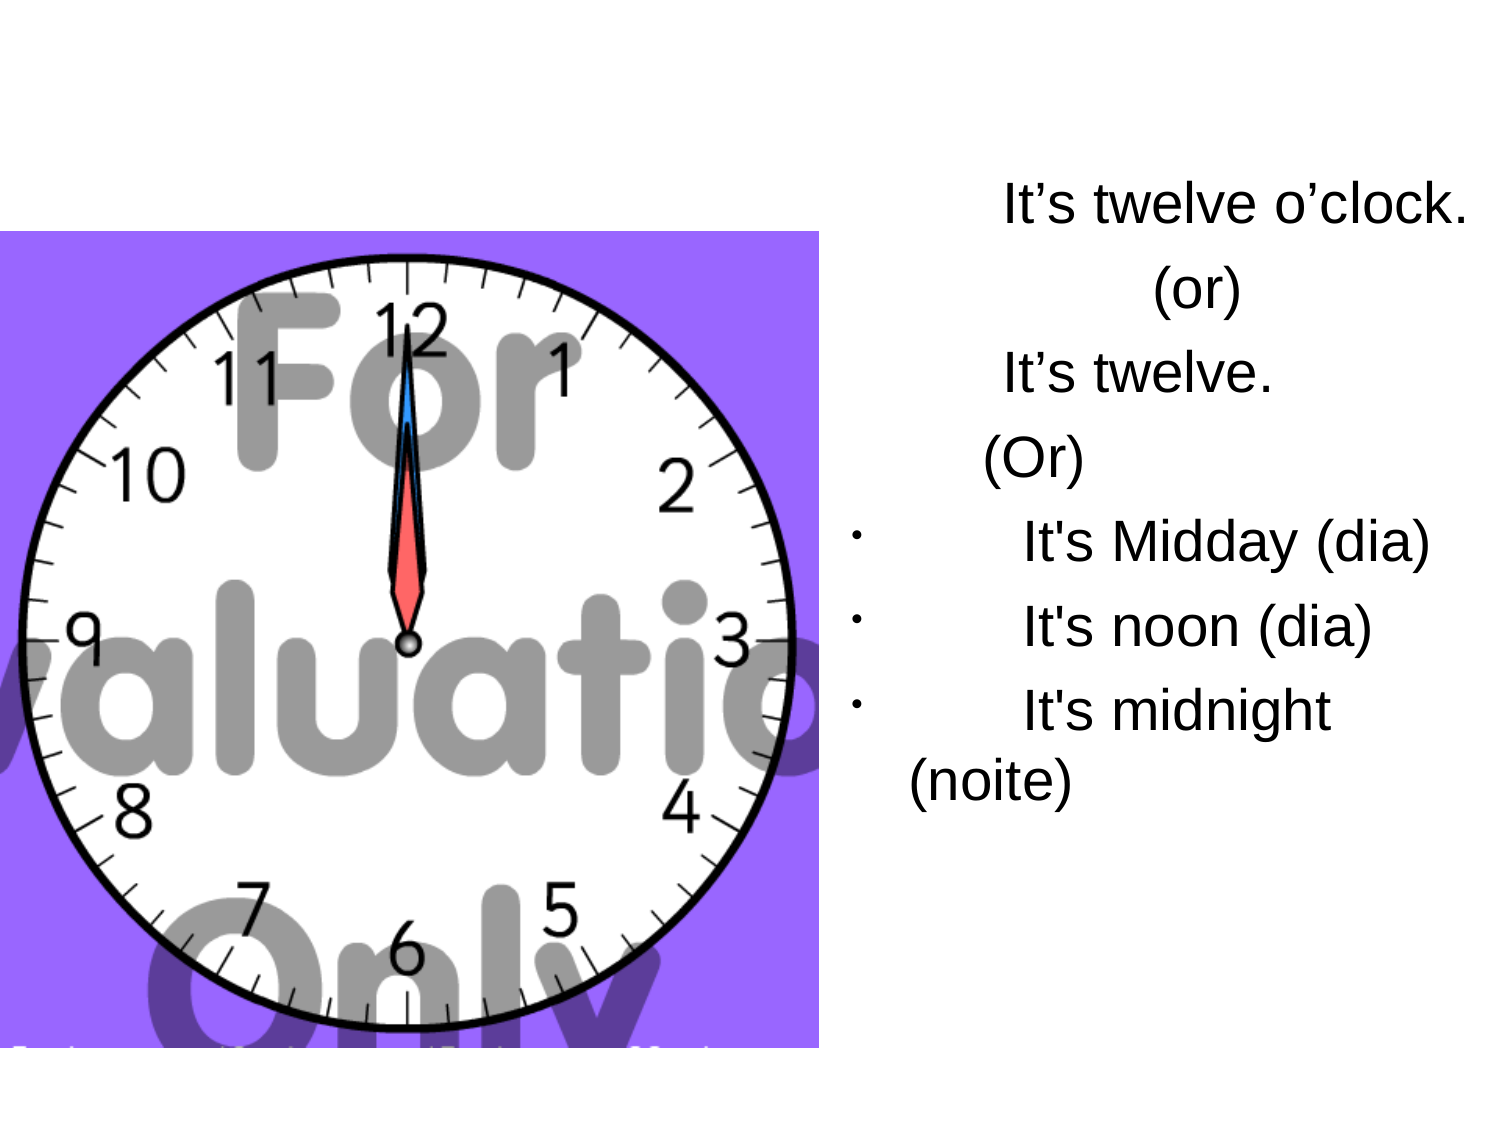

# It’s twelve o’clock.
			(or)
		It’s twelve.
 (Or)
 It's Midday (dia)
 It's noon (dia)
 It's midnight (noite)